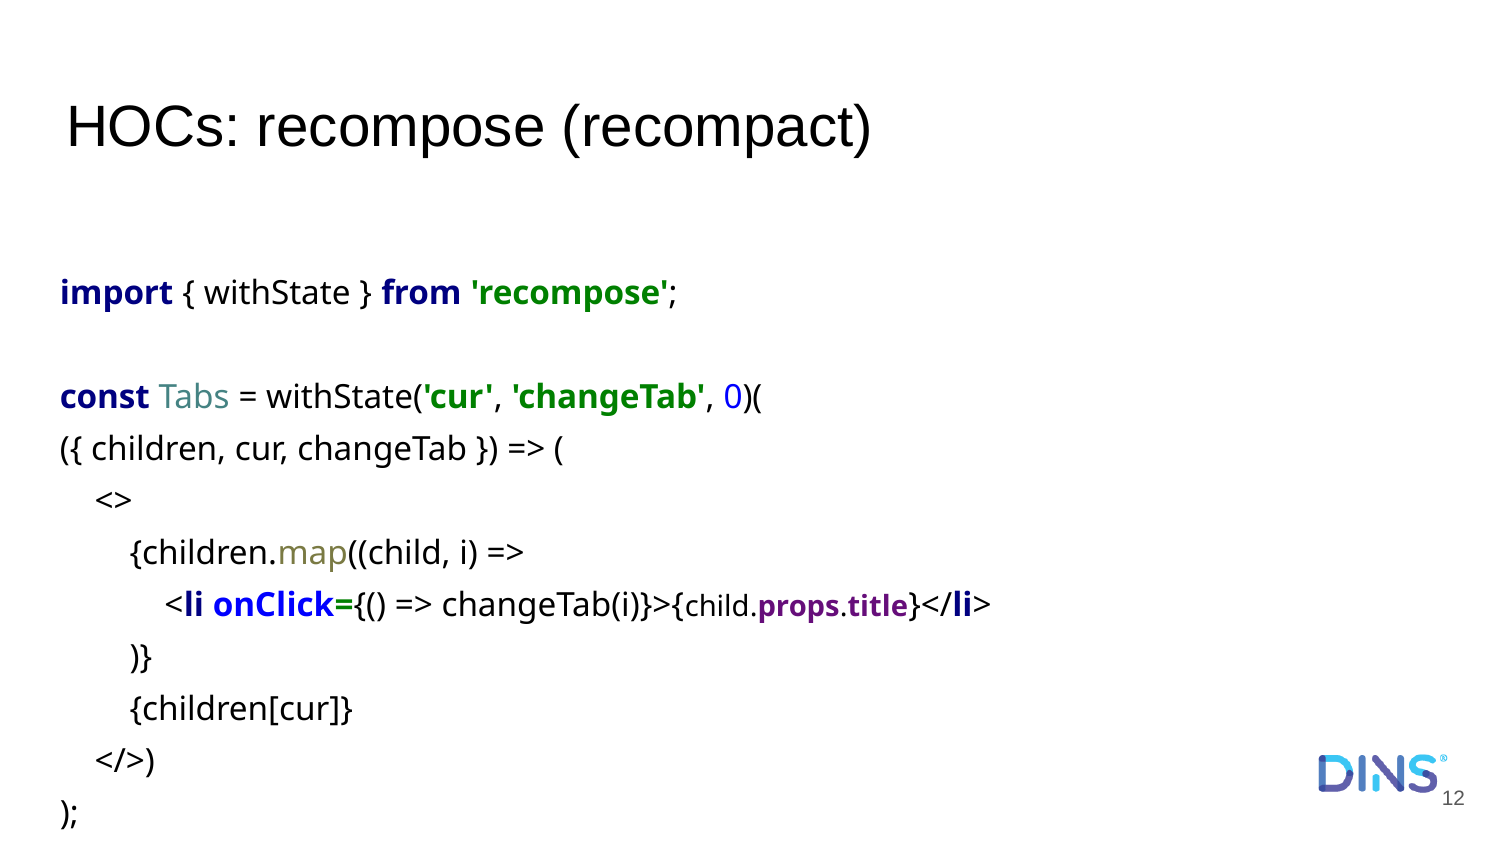

# HOCs: recompose (recompact)
import { withState } from 'recompose';
const Tabs = withState('cur', 'changeTab', 0)(
({ children, cur, changeTab }) => (
 <>
 {children.map((child, i) =>
 <li onClick={() => changeTab(i)}>{child.props.title}</li>
 )}
 {children[cur]}
 </>)
);
12